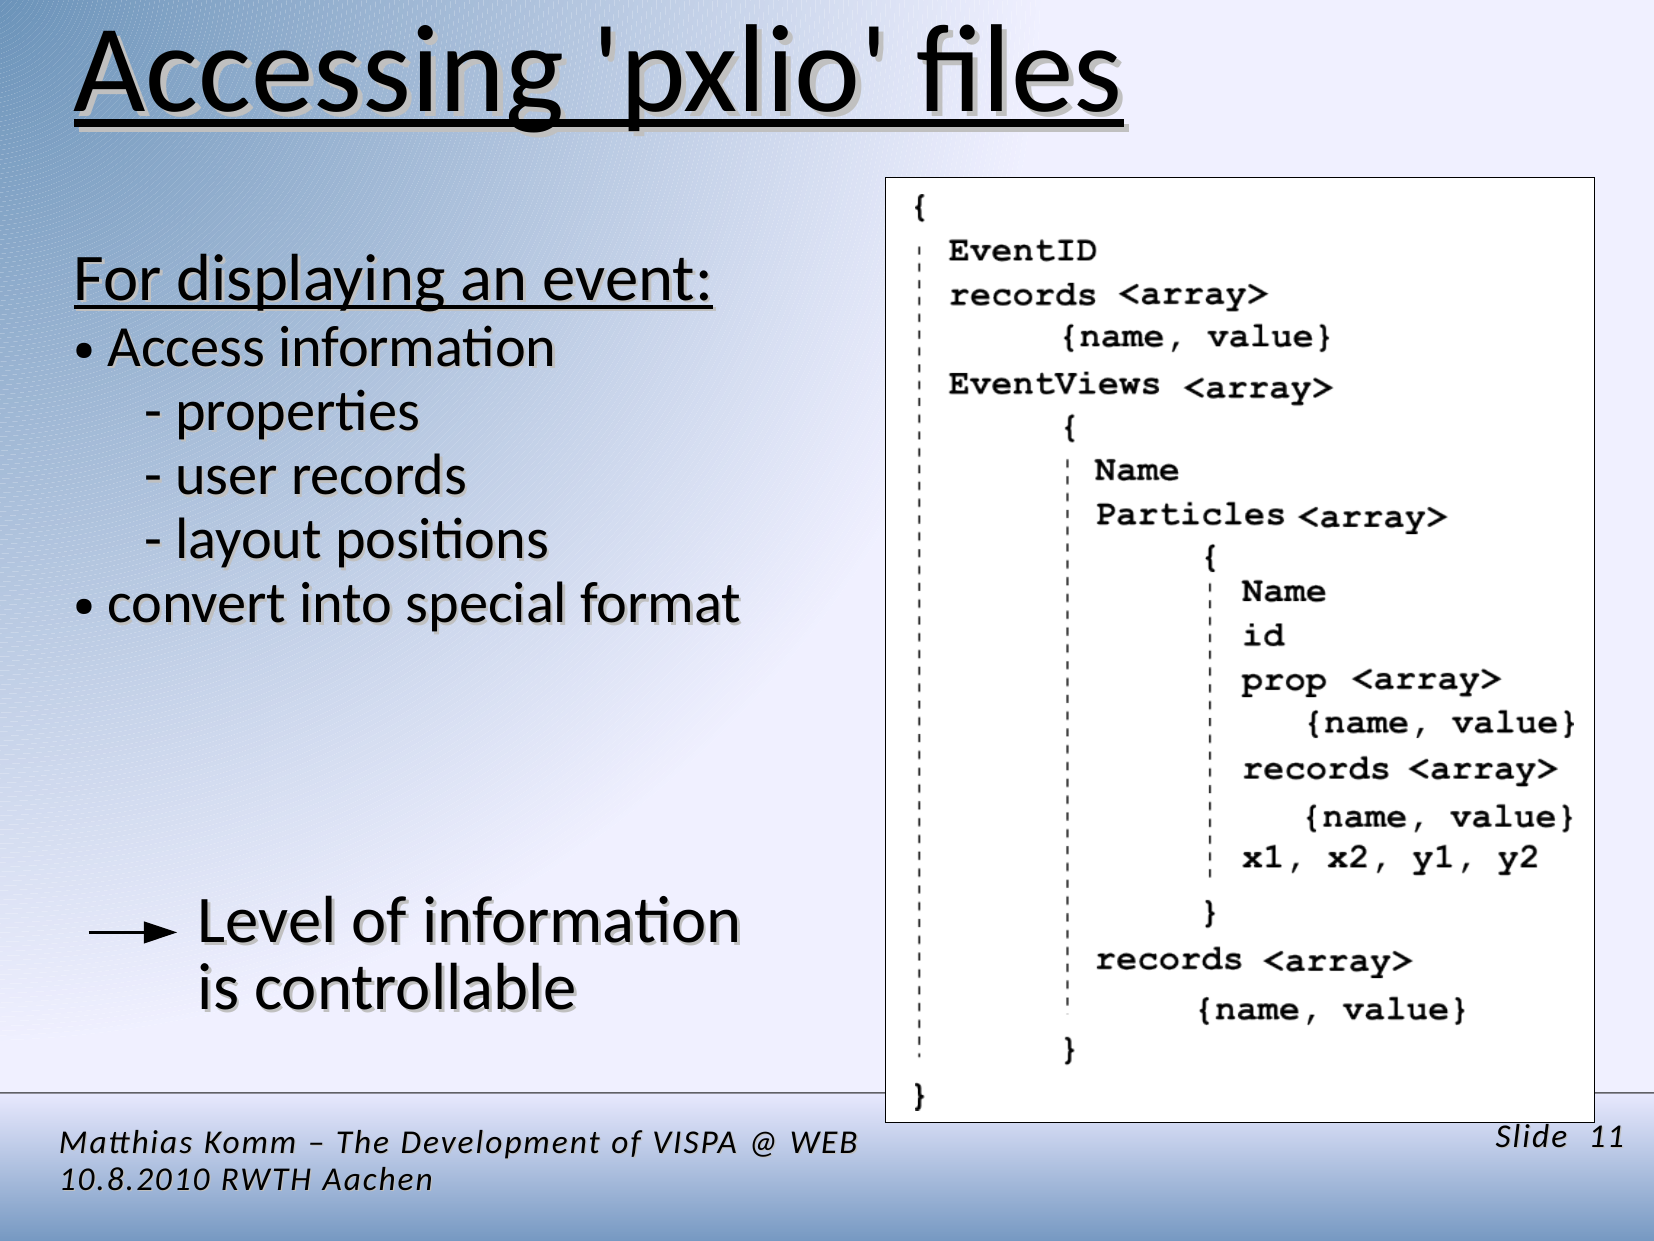

Accessing 'pxlio' files
For displaying an event:
 Access information
- properties
- user records
- layout positions
 convert into special format
Level of information is controllable
11
Matthias Komm